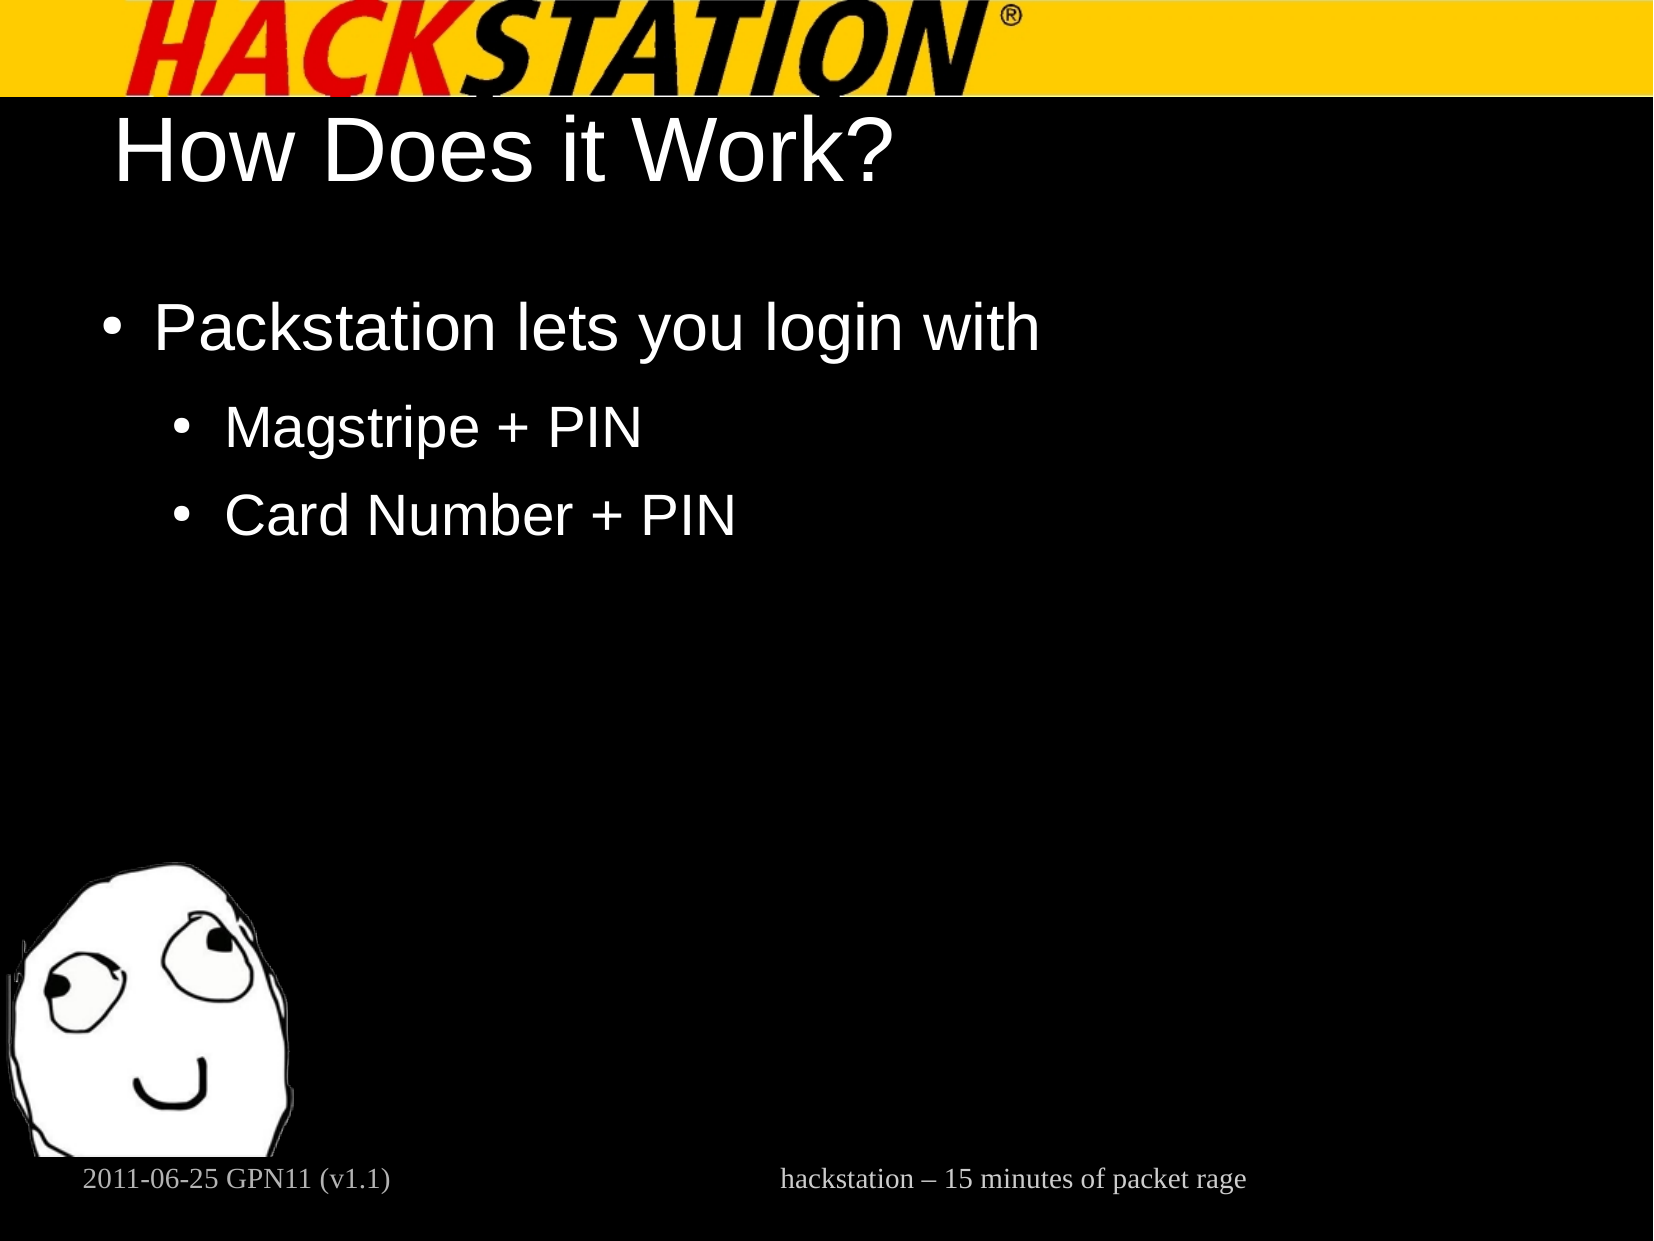

# How Does it Work?
Packstation lets you login with
Magstripe + PIN
Card Number + PIN